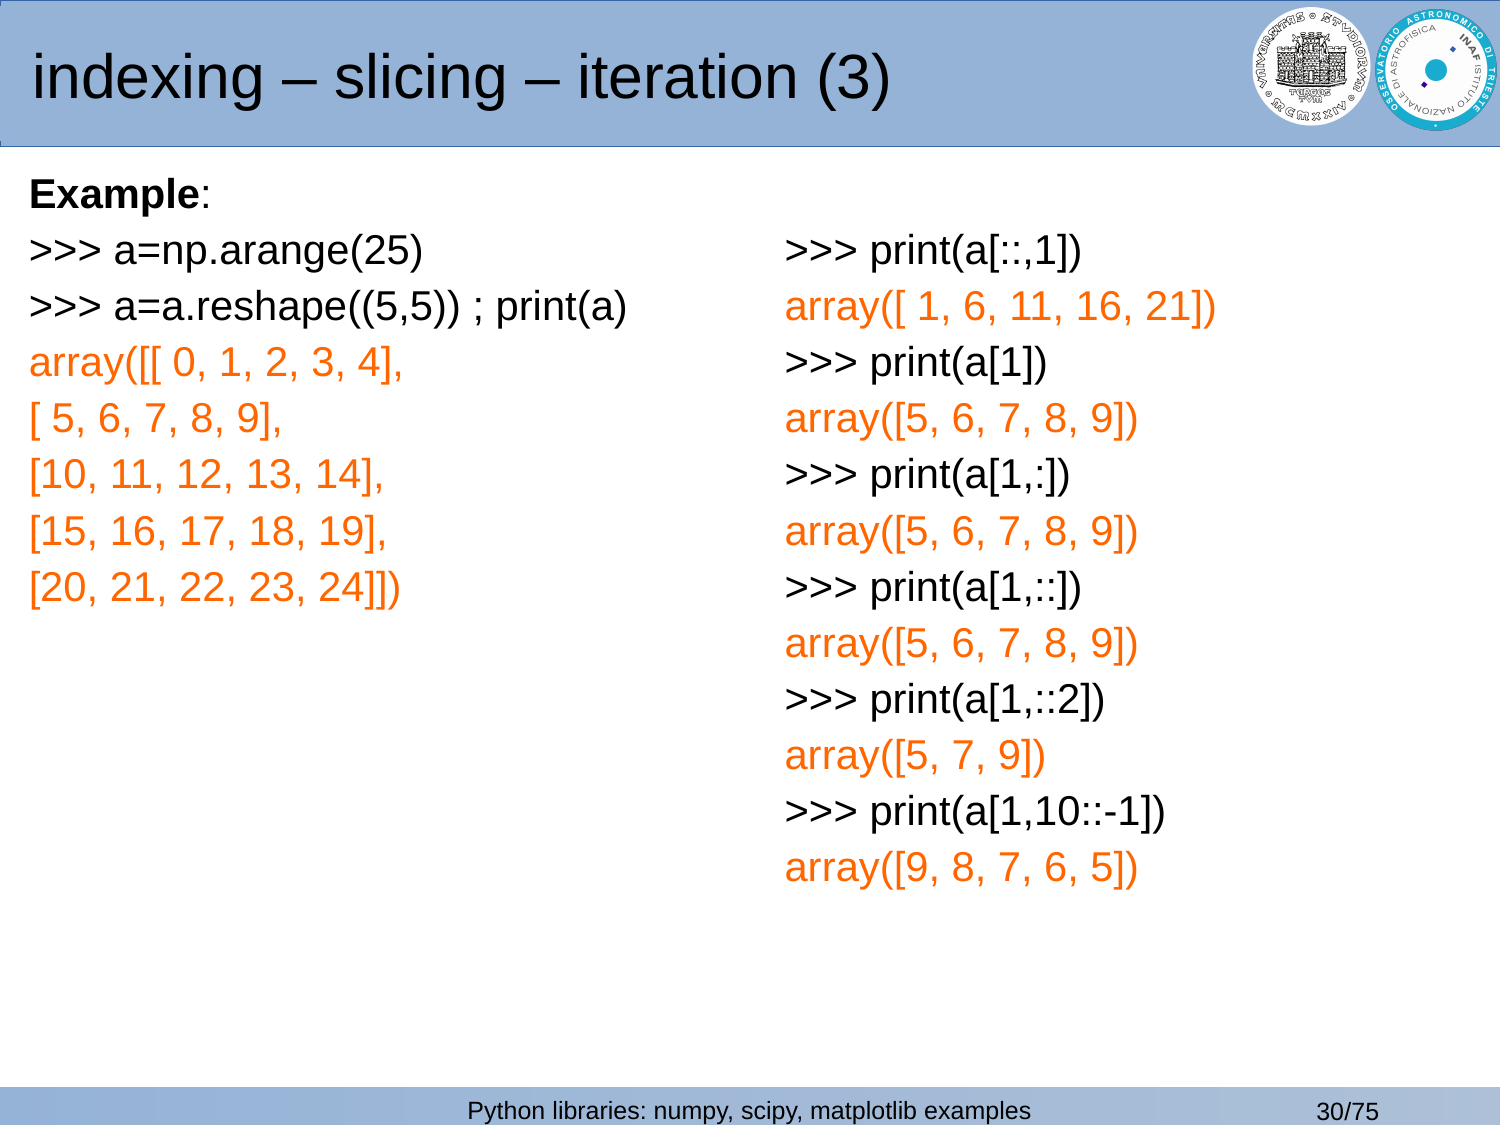

indexing – slicing – iteration (3)
# Example:
>>> a=np.arange(25)
>>> a=a.reshape((5,5)) ; print(a)
array([[ 0, 1, 2, 3, 4],
[ 5, 6, 7, 8, 9],
[10, 11, 12, 13, 14],
[15, 16, 17, 18, 19],
[20, 21, 22, 23, 24]])
>>> print(a[::,1])
array([ 1, 6, 11, 16, 21])
>>> print(a[1])
array([5, 6, 7, 8, 9])
>>> print(a[1,:])
array([5, 6, 7, 8, 9])
>>> print(a[1,::])
array([5, 6, 7, 8, 9])
>>> print(a[1,::2])
array([5, 7, 9])
>>> print(a[1,10::-1])
array([9, 8, 7, 6, 5])